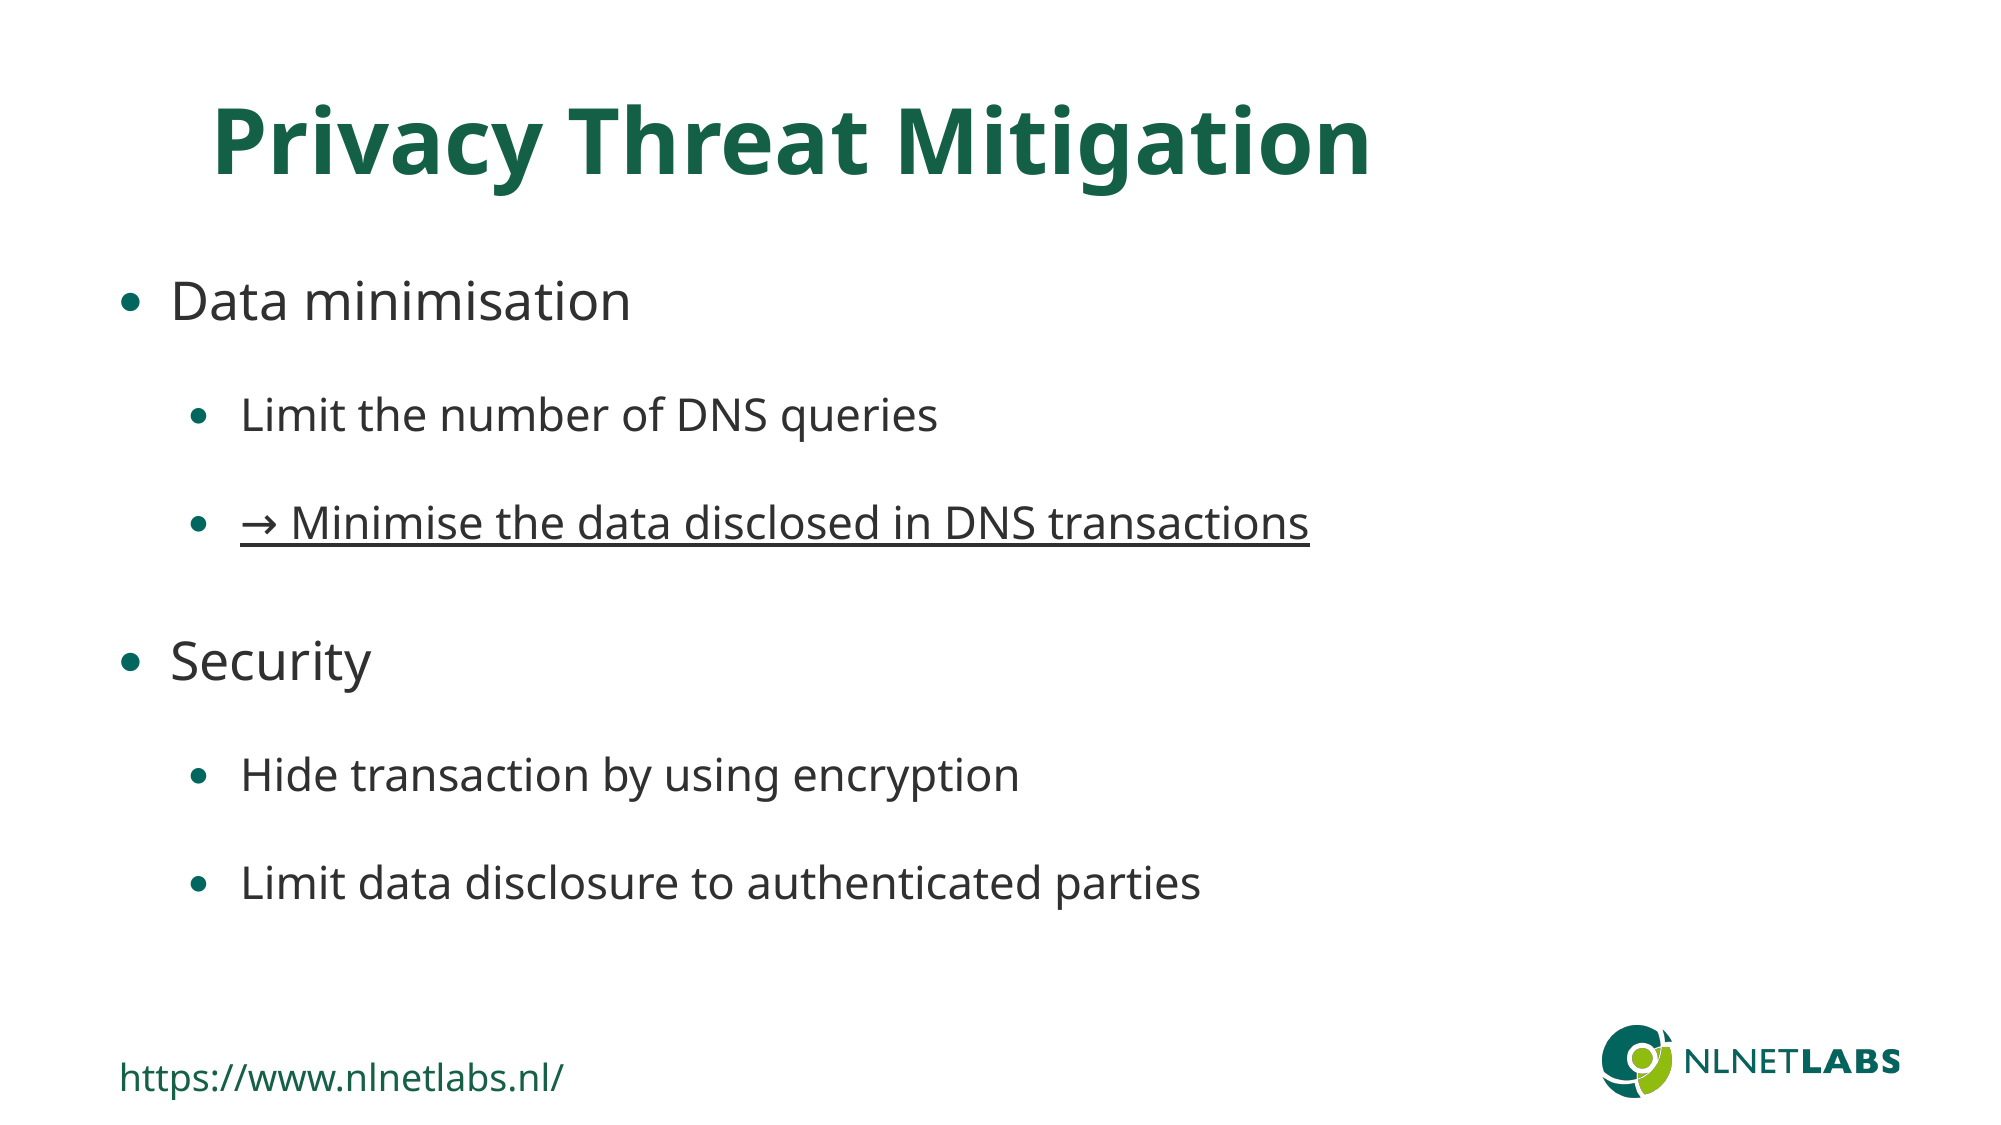

# Privacy Threat Mitigation
Data minimisation
Limit the number of DNS queries
→ Minimise the data disclosed in DNS transactions
Security
Hide transaction by using encryption
Limit data disclosure to authenticated parties